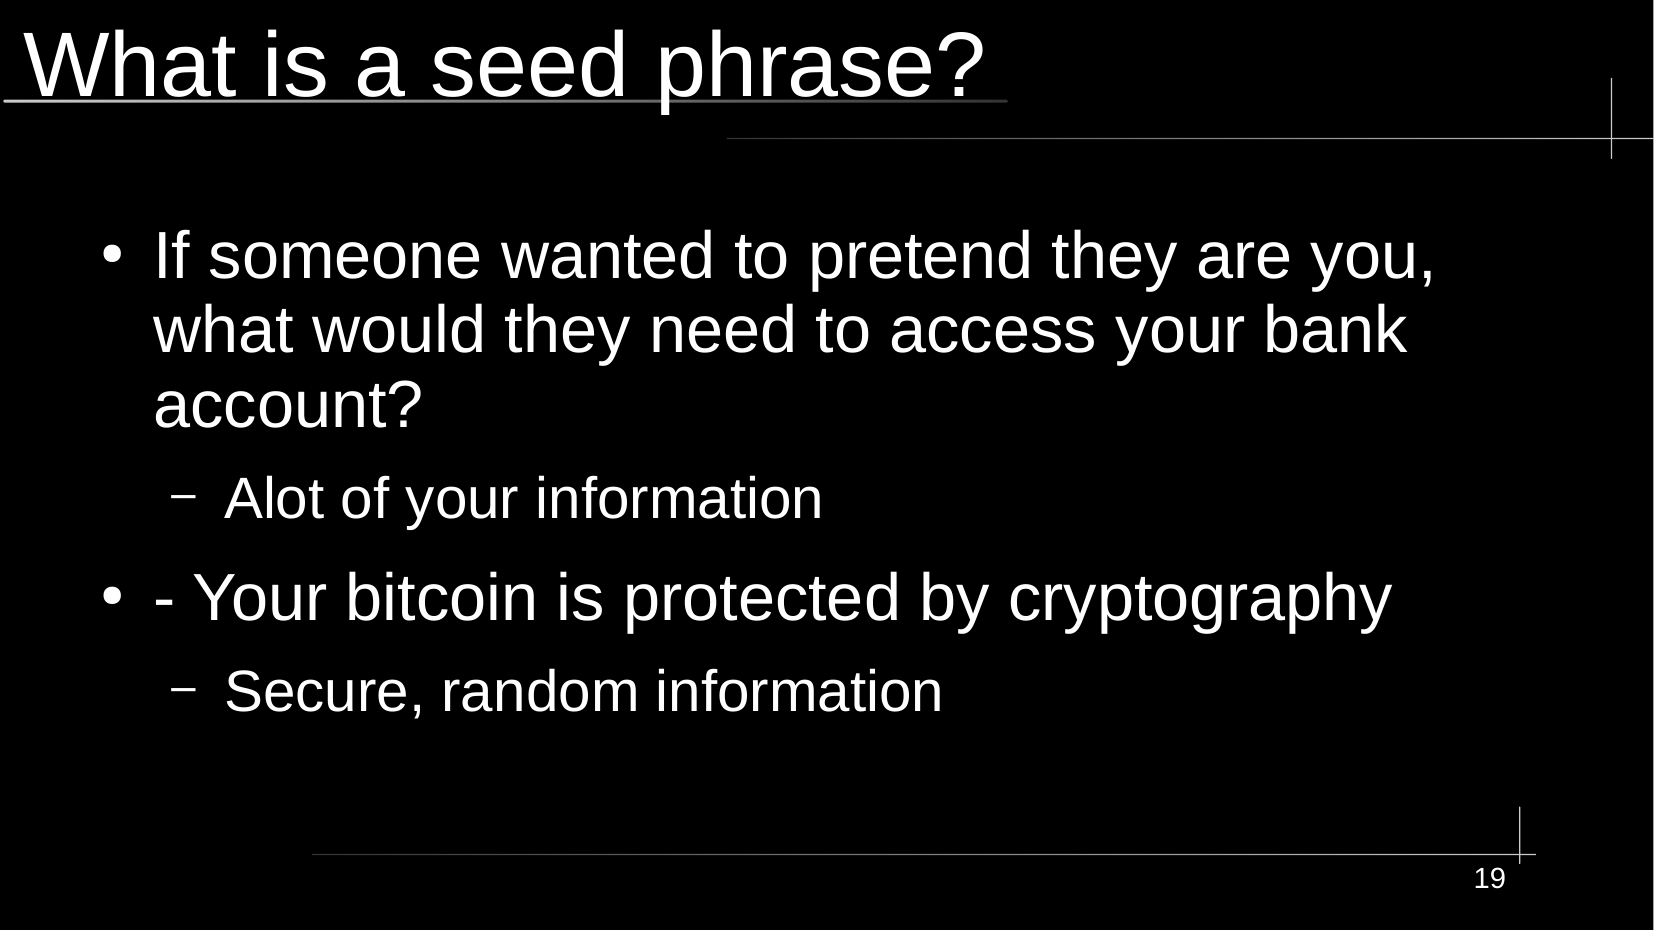

# What is a seed phrase?
If someone wanted to pretend they are you, what would they need to access your bank account?
Alot of your information
- Your bitcoin is protected by cryptography
Secure, random information
19